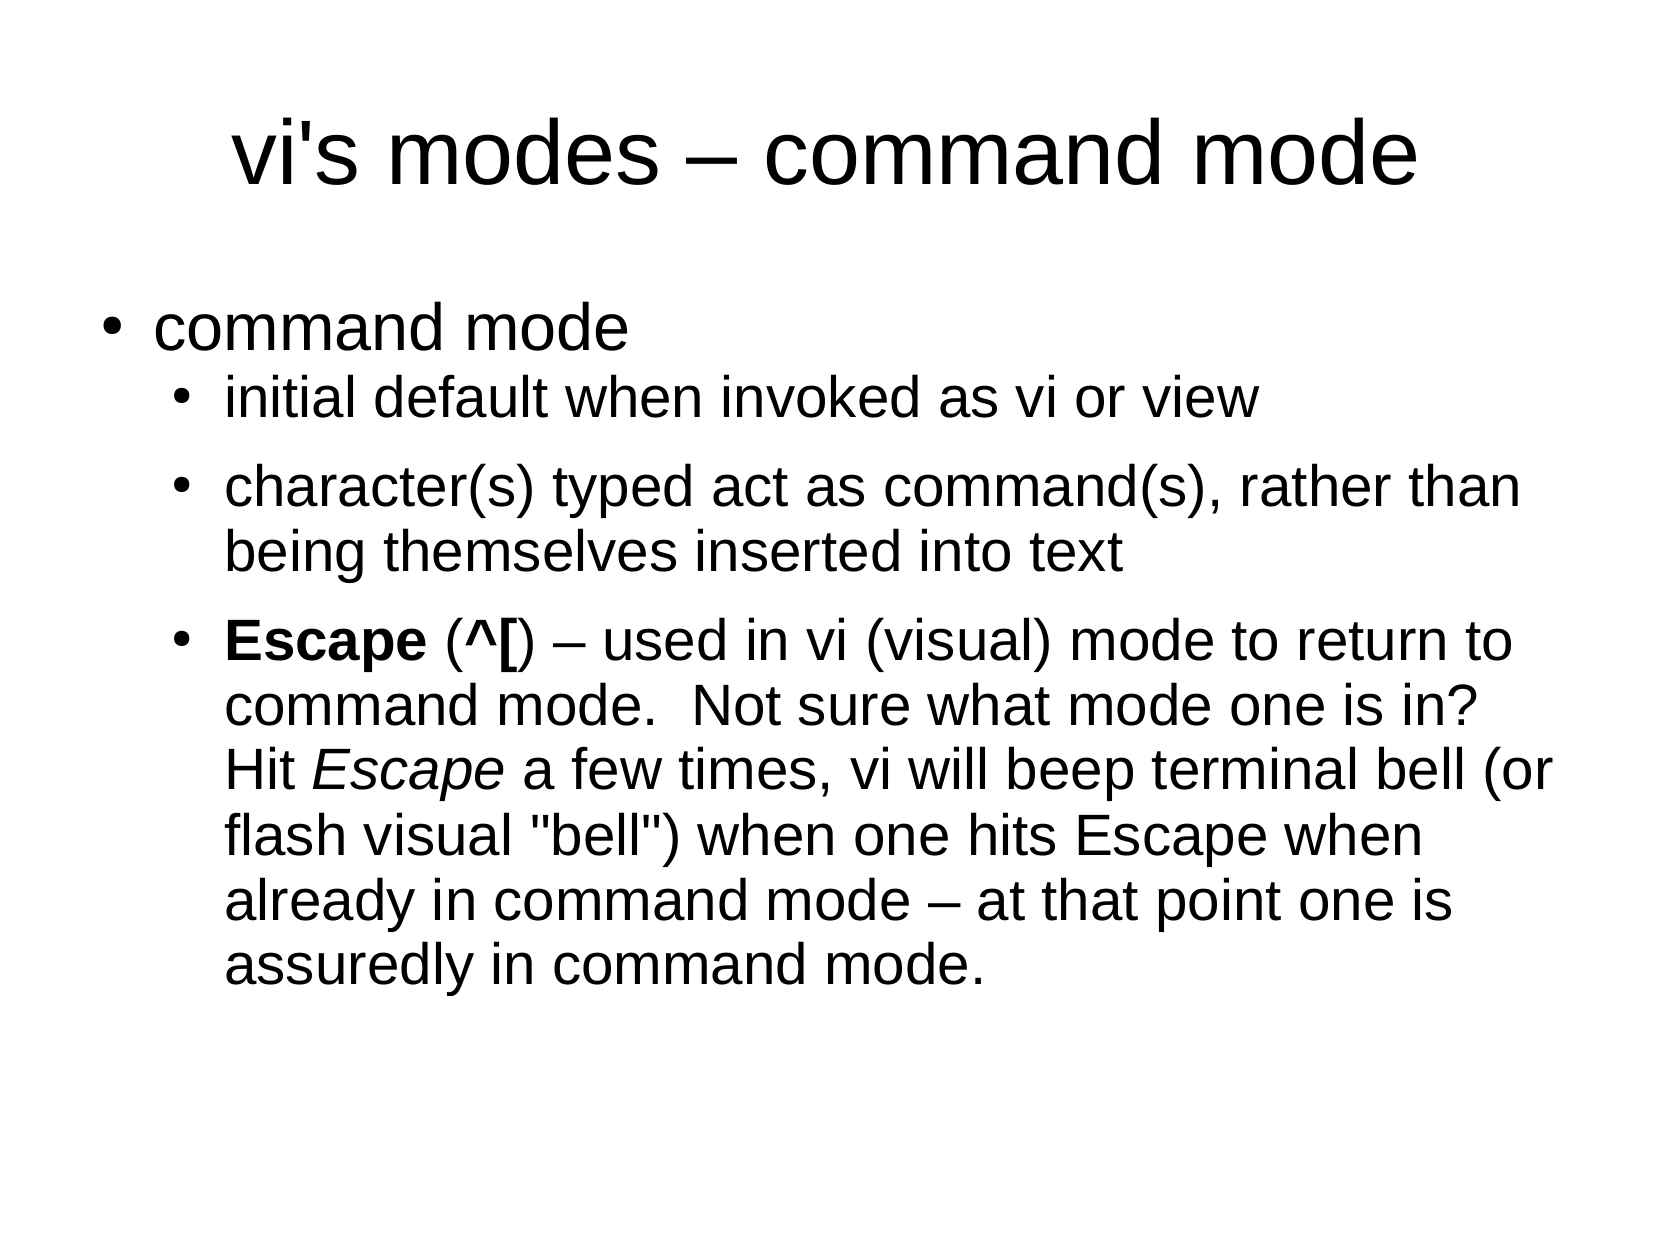

# vi's modes – command mode
command mode
initial default when invoked as vi or view
character(s) typed act as command(s), rather than being themselves inserted into text
Escape (^[) – used in vi (visual) mode to return to command mode. Not sure what mode one is in? Hit Escape a few times, vi will beep terminal bell (or flash visual "bell") when one hits Escape when already in command mode – at that point one is assuredly in command mode.